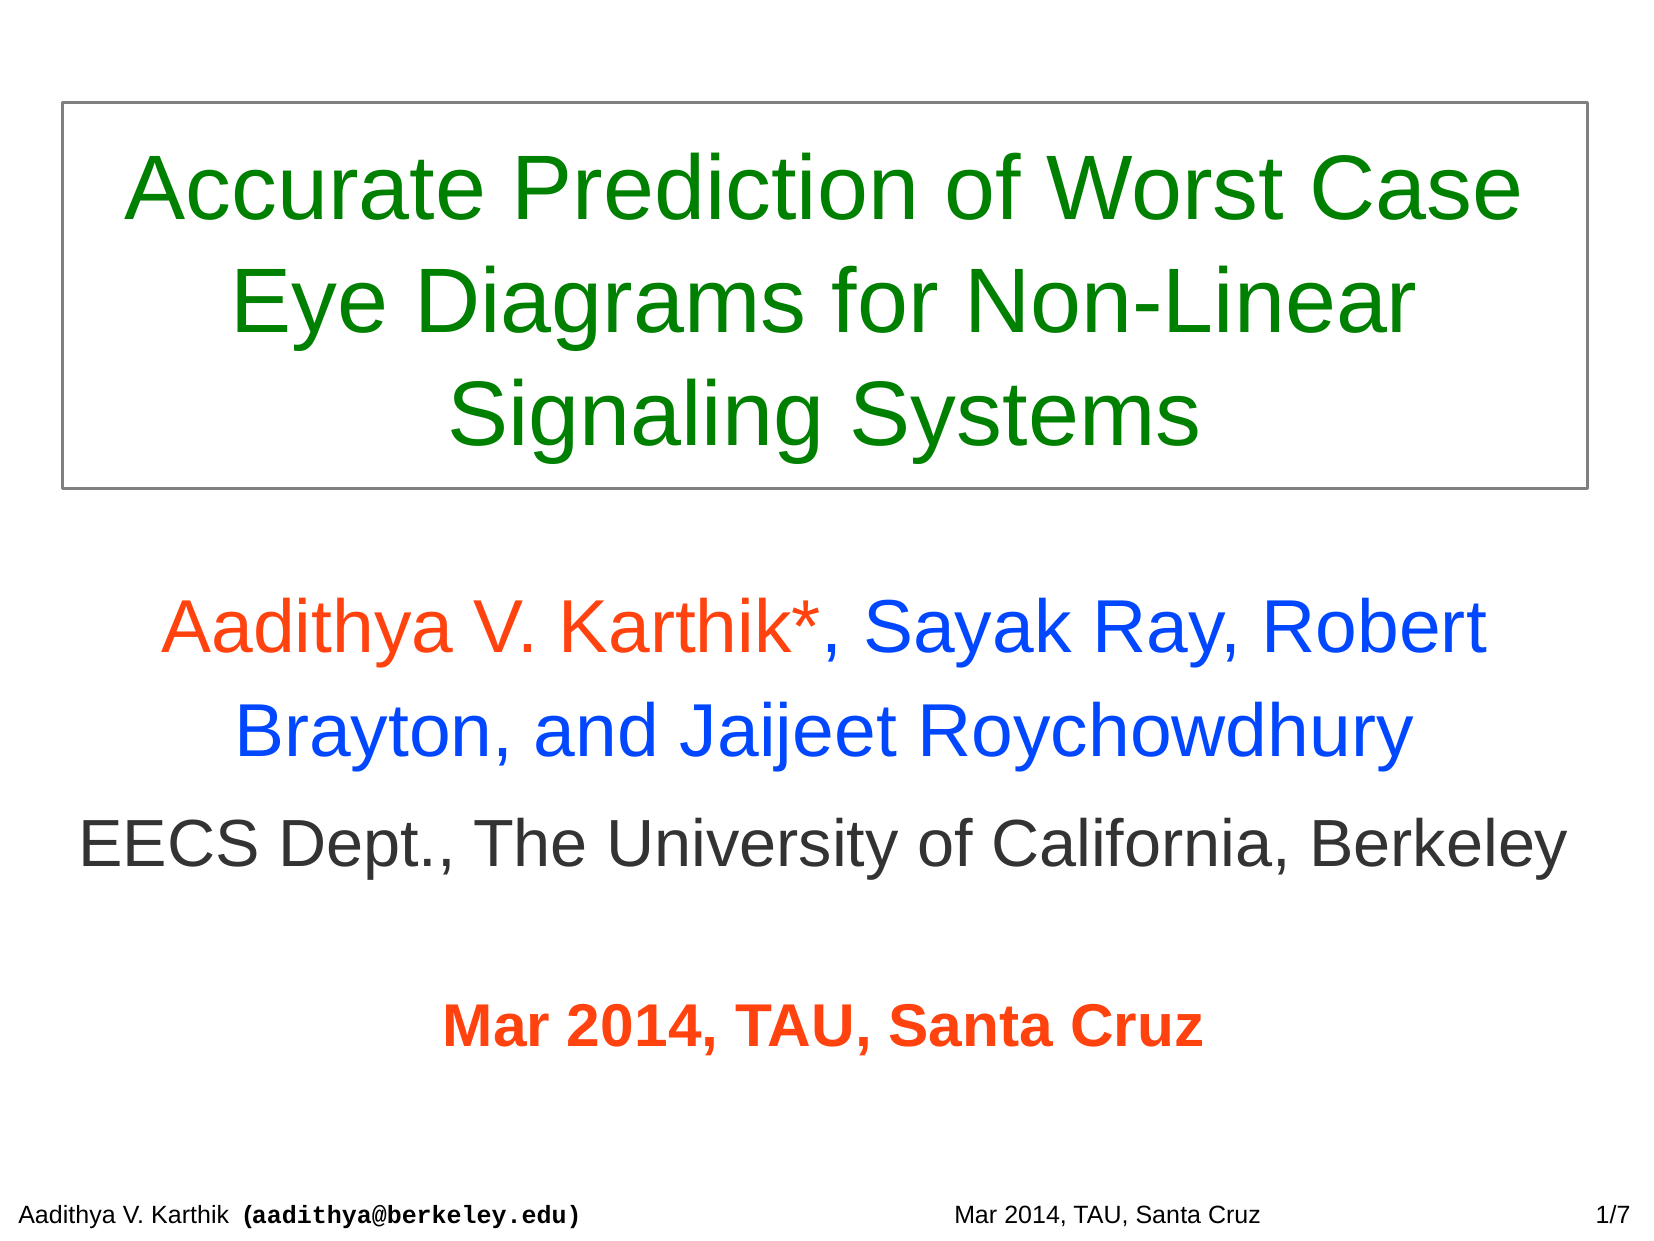

# Accurate Prediction of Worst Case Eye Diagrams for Non-Linear Signaling Systems
Aadithya V. Karthik*, Sayak Ray, Robert Brayton, and Jaijeet Roychowdhury
EECS Dept., The University of California, Berkeley
Mar 2014, TAU, Santa Cruz